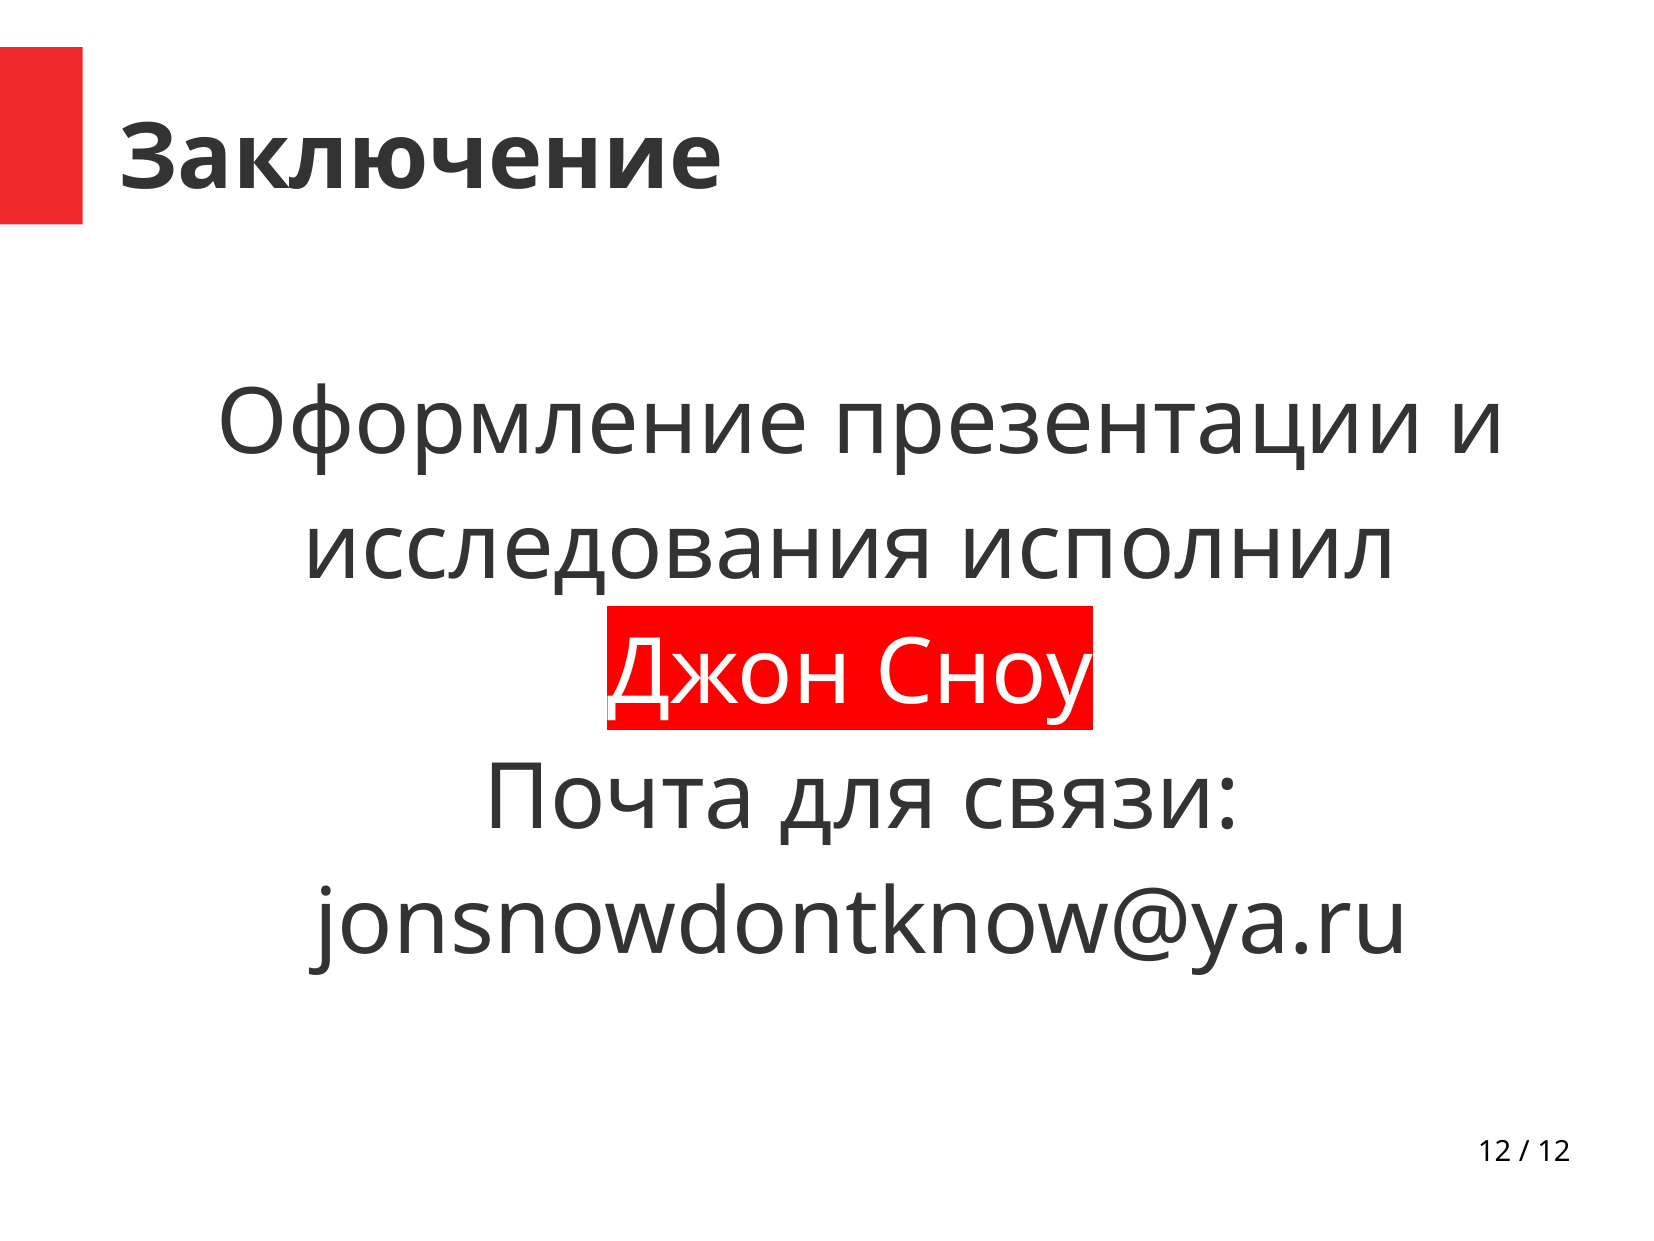

# Заключение
Оформление презентации и исследования исполнил Джон Сноу
Почта для связи: jonsnowdontknow@ya.ru
12